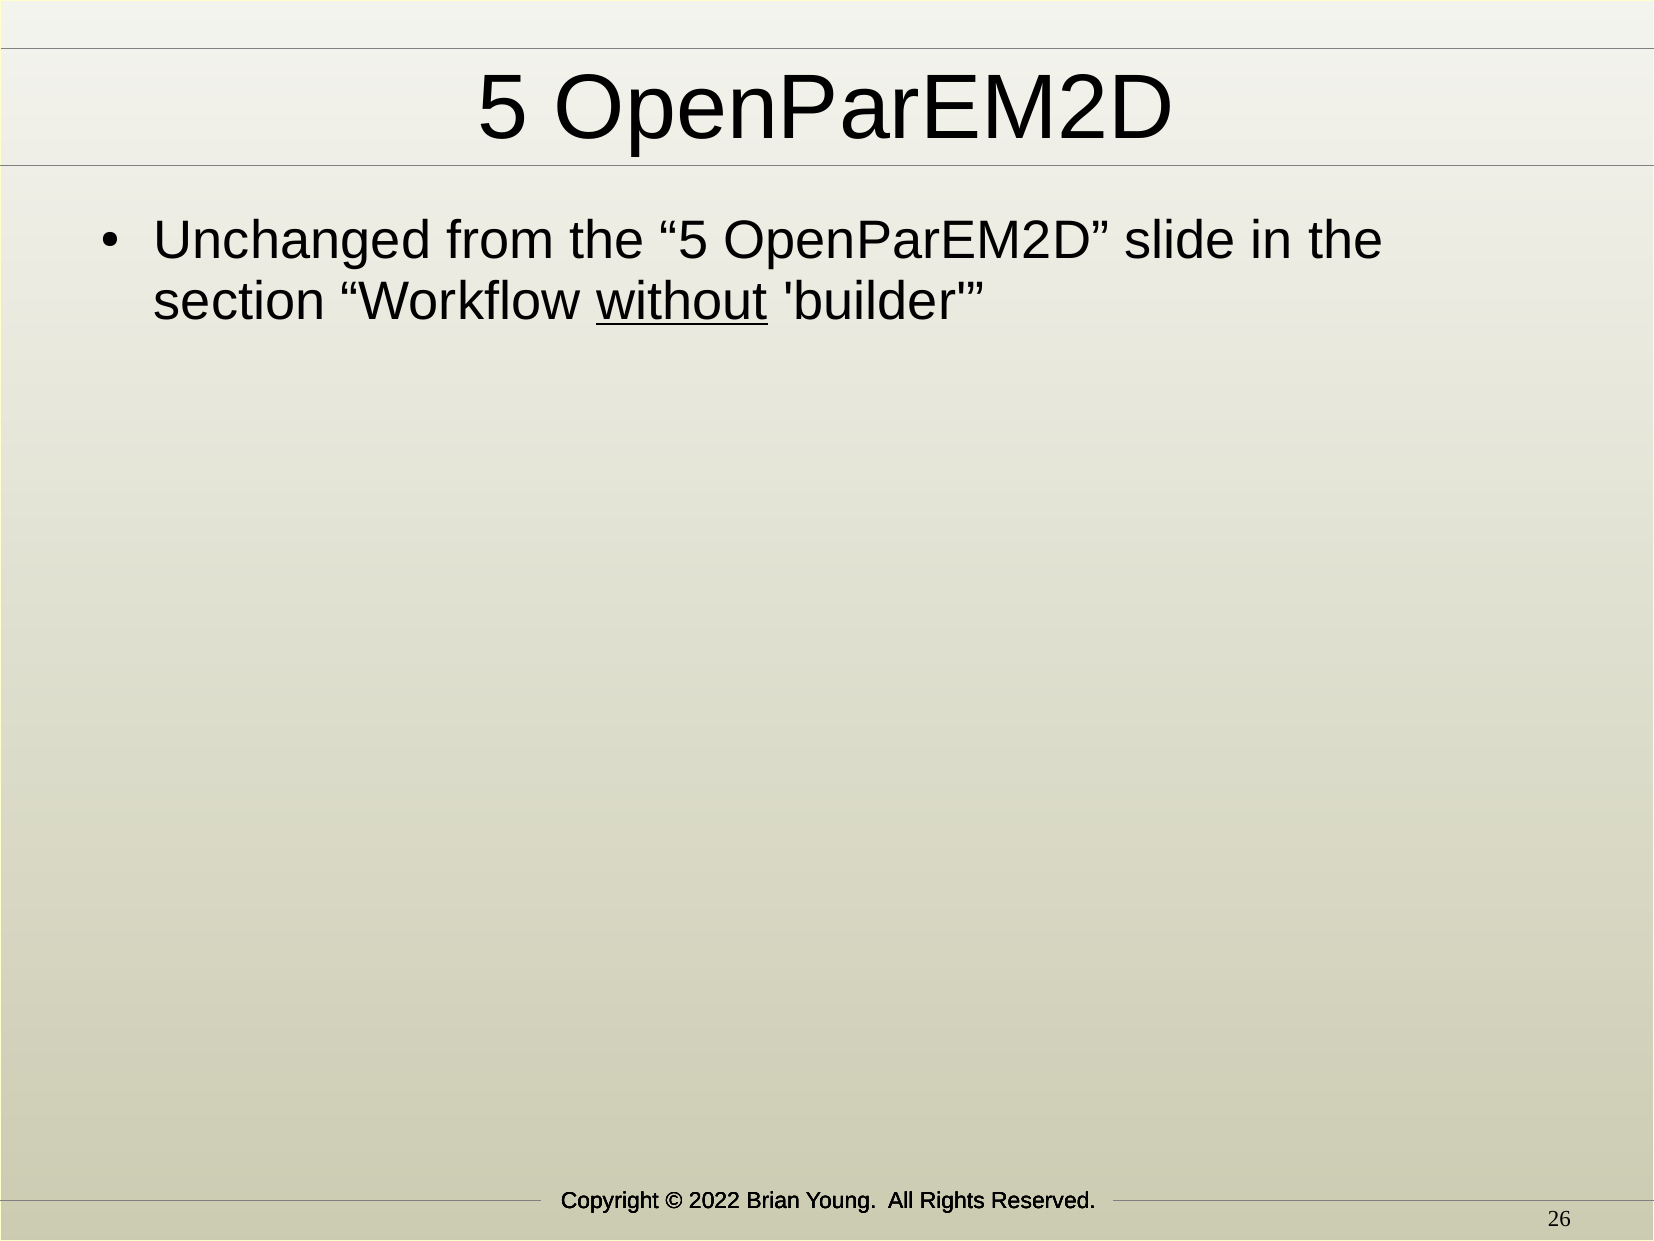

# 5 OpenParEM2D
Unchanged from the “5 OpenParEM2D” slide in the section “Workflow without 'builder'”
26